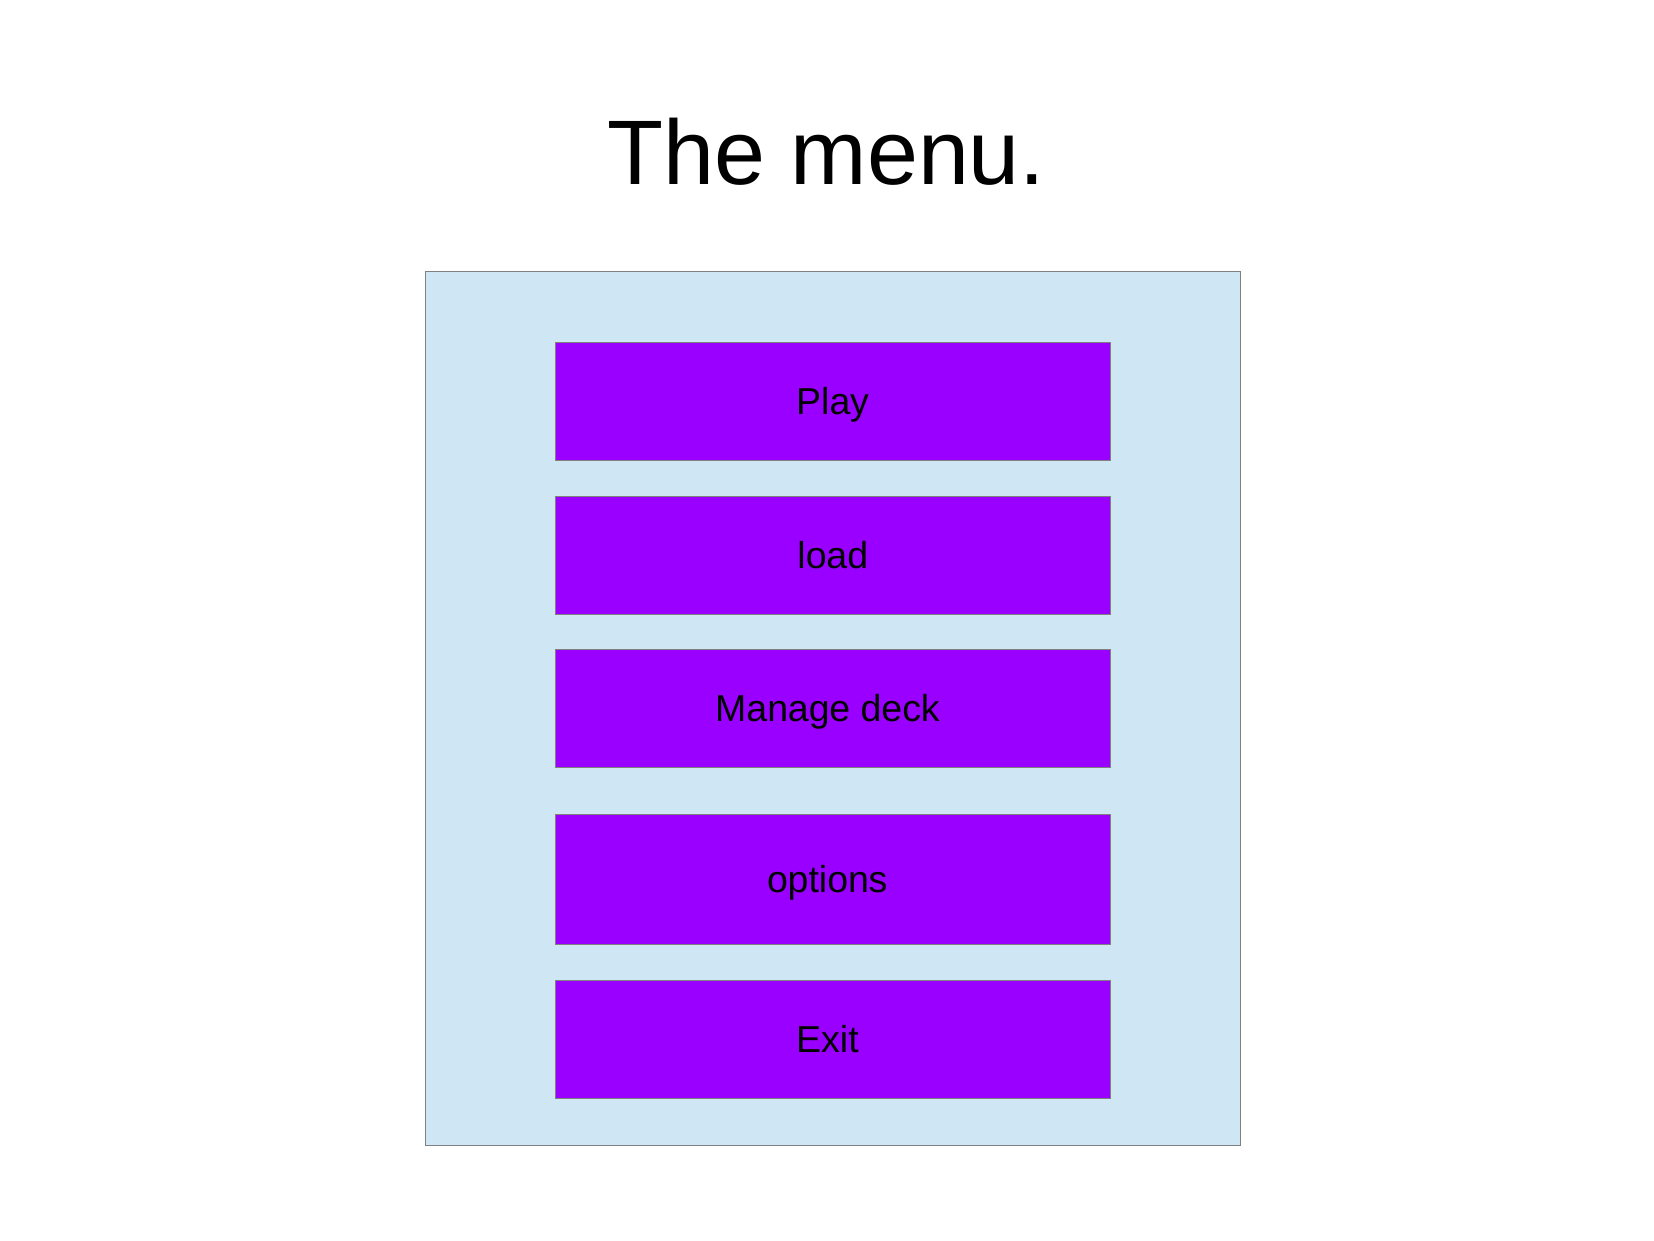

# The menu.
Play
load
Manage deck
options
Exit